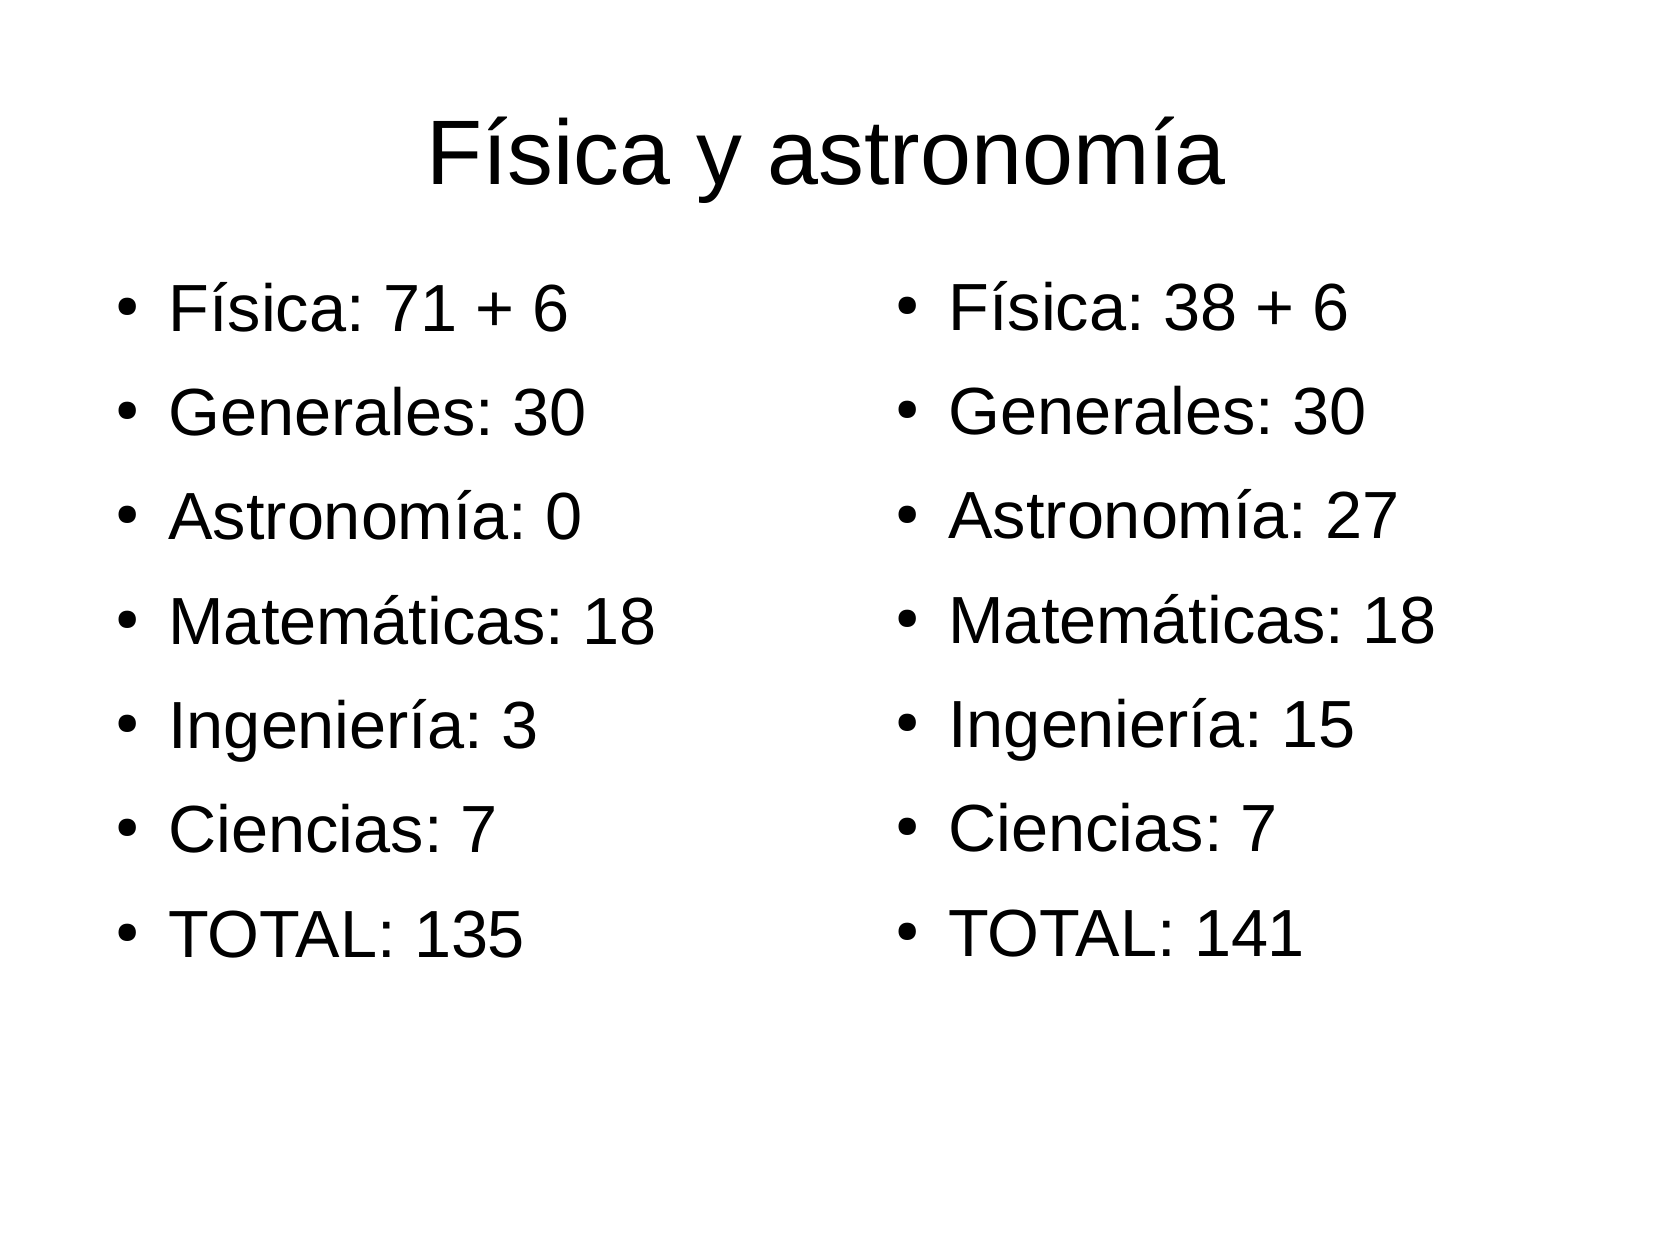

# Física y astronomía
Física: 38 + 6
Generales: 30
Astronomía: 27
Matemáticas: 18
Ingeniería: 15
Ciencias: 7
TOTAL: 141
Física: 71 + 6
Generales: 30
Astronomía: 0
Matemáticas: 18
Ingeniería: 3
Ciencias: 7
TOTAL: 135